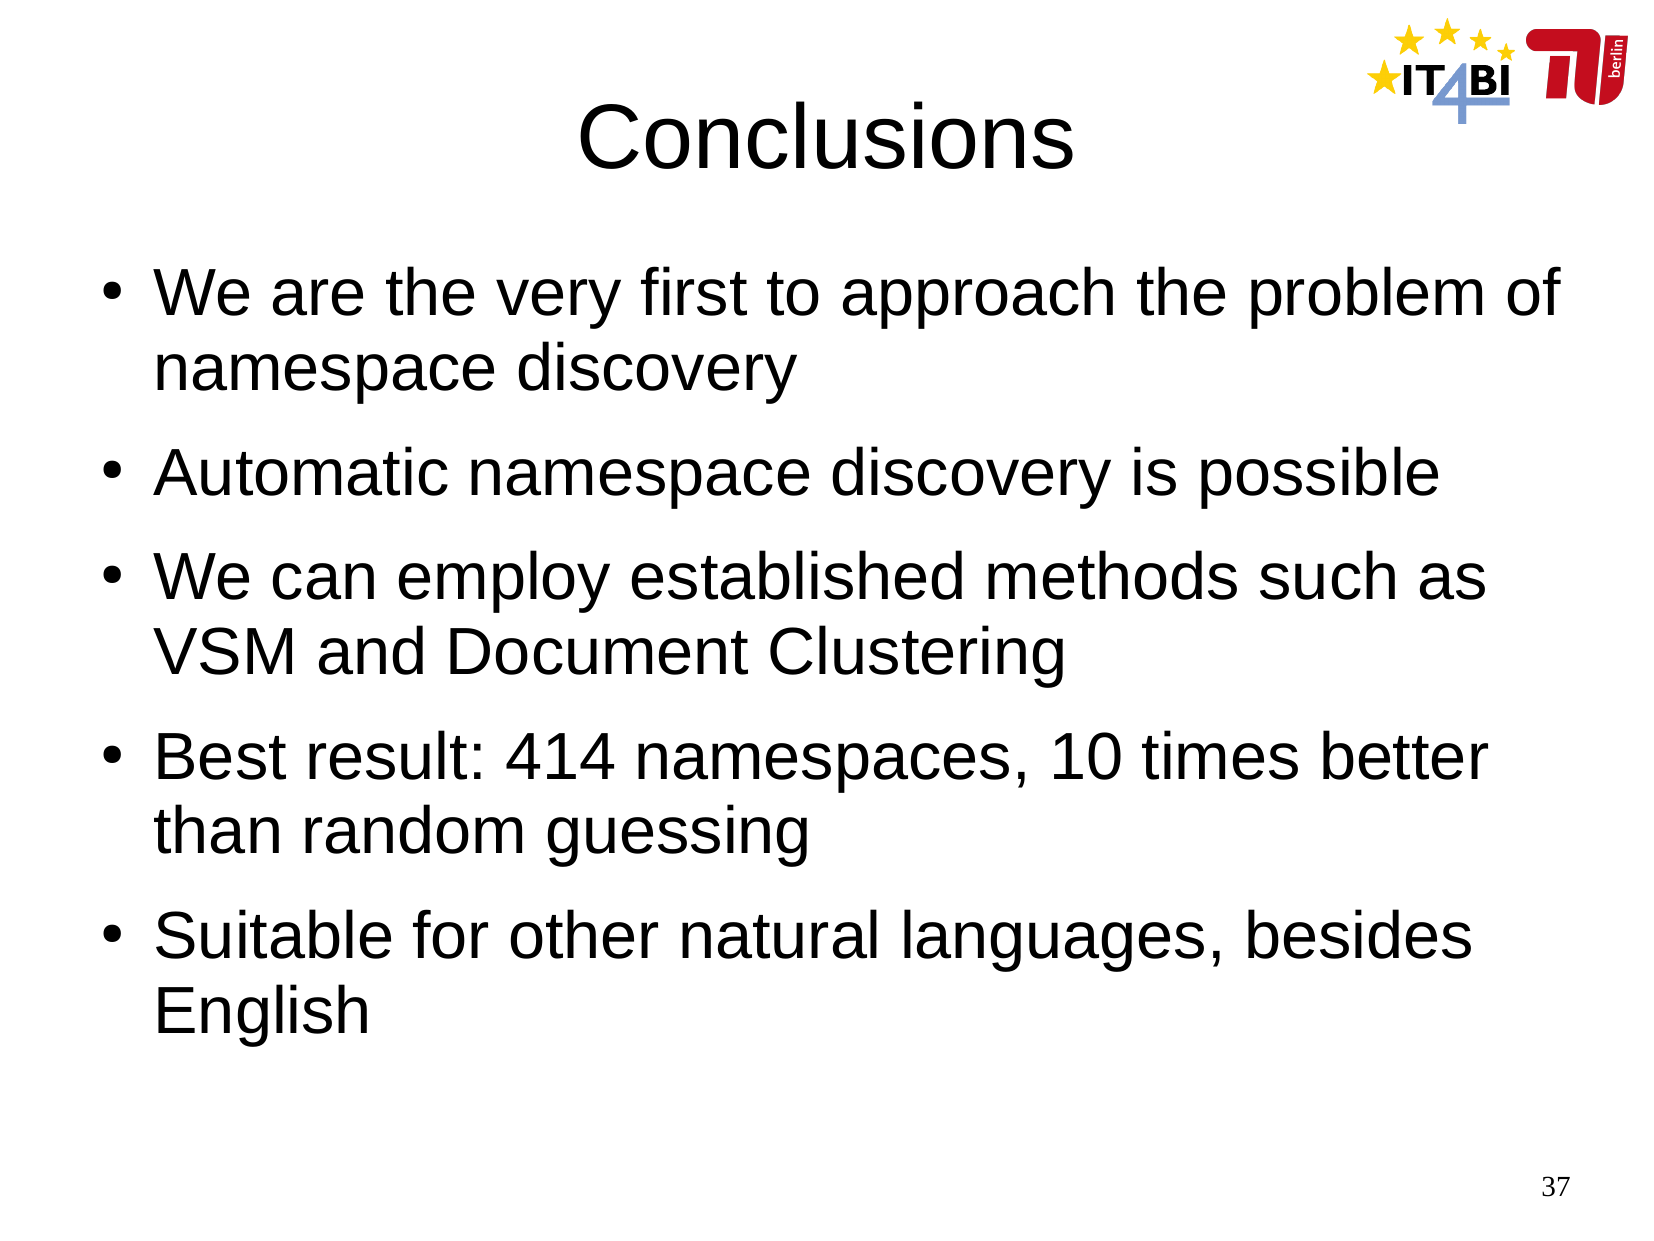

# Conclusions
We are the very first to approach the problem of namespace discovery
Automatic namespace discovery is possible
We can employ established methods such as VSM and Document Clustering
Best result: 414 namespaces, 10 times better than random guessing
Suitable for other natural languages, besides English
37